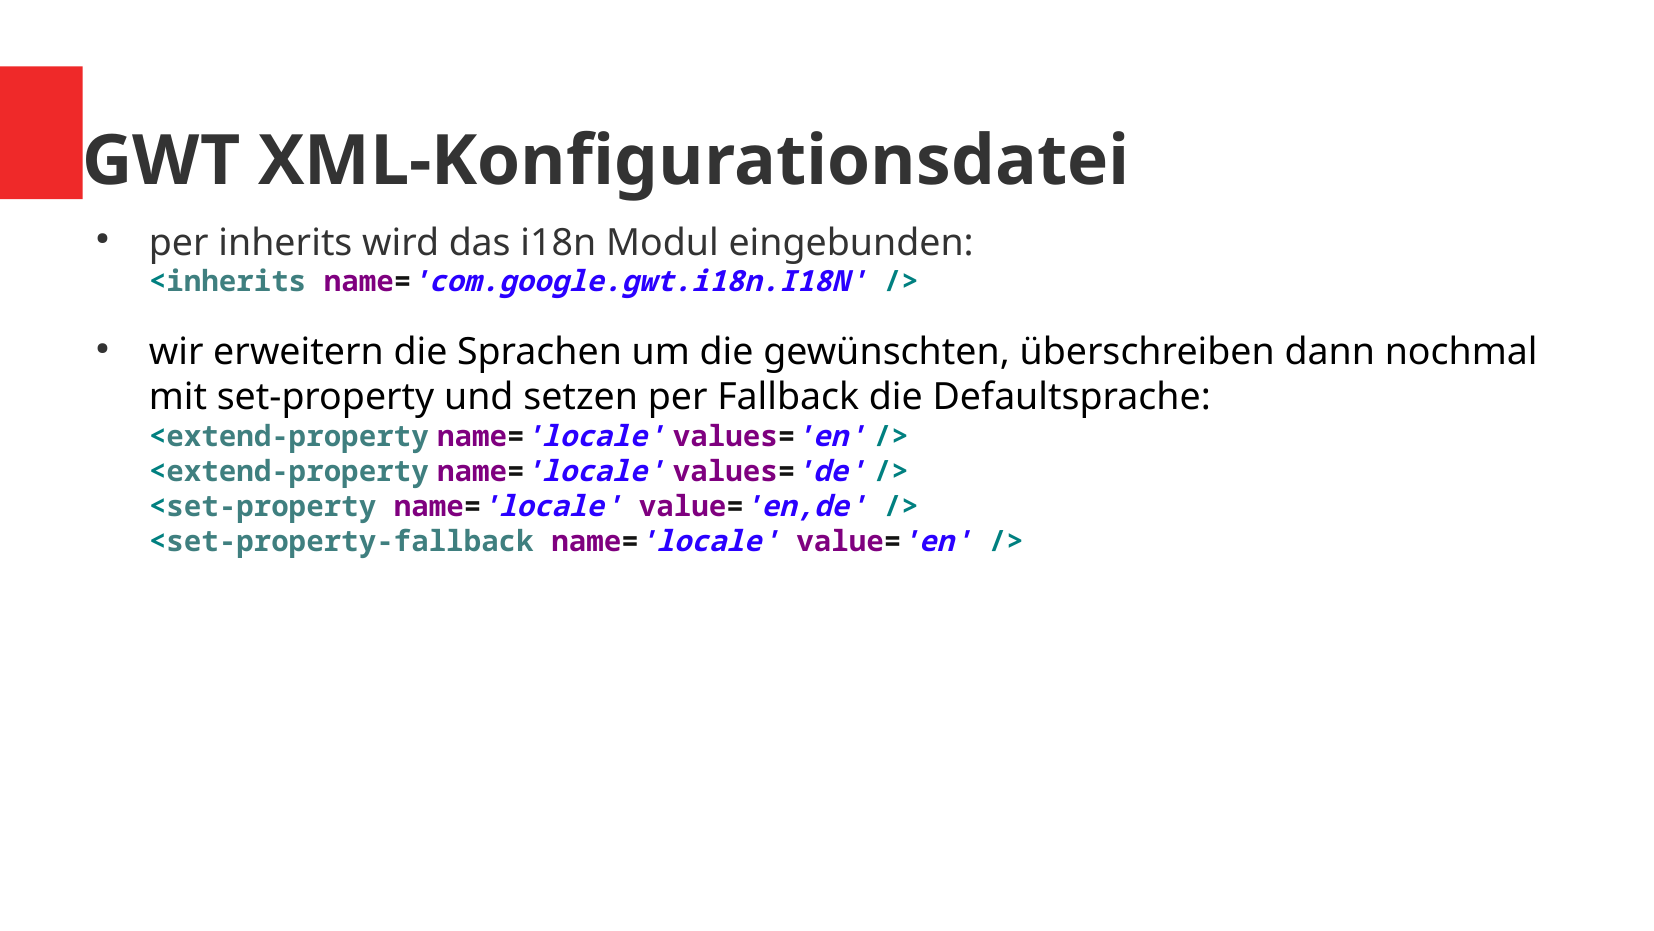

# GWT XML-Konfigurationsdatei
per inherits wird das i18n Modul eingebunden:
<inherits name='com.google.gwt.i18n.I18N' />
wir erweitern die Sprachen um die gewünschten, überschreiben dann nochmal mit set-property und setzen per Fallback die Defaultsprache:
<extend-property name='locale' values='en' />
<extend-property name='locale' values='de' />
<set-property name='locale' value='en,de' />
<set-property-fallback name='locale' value='en' />